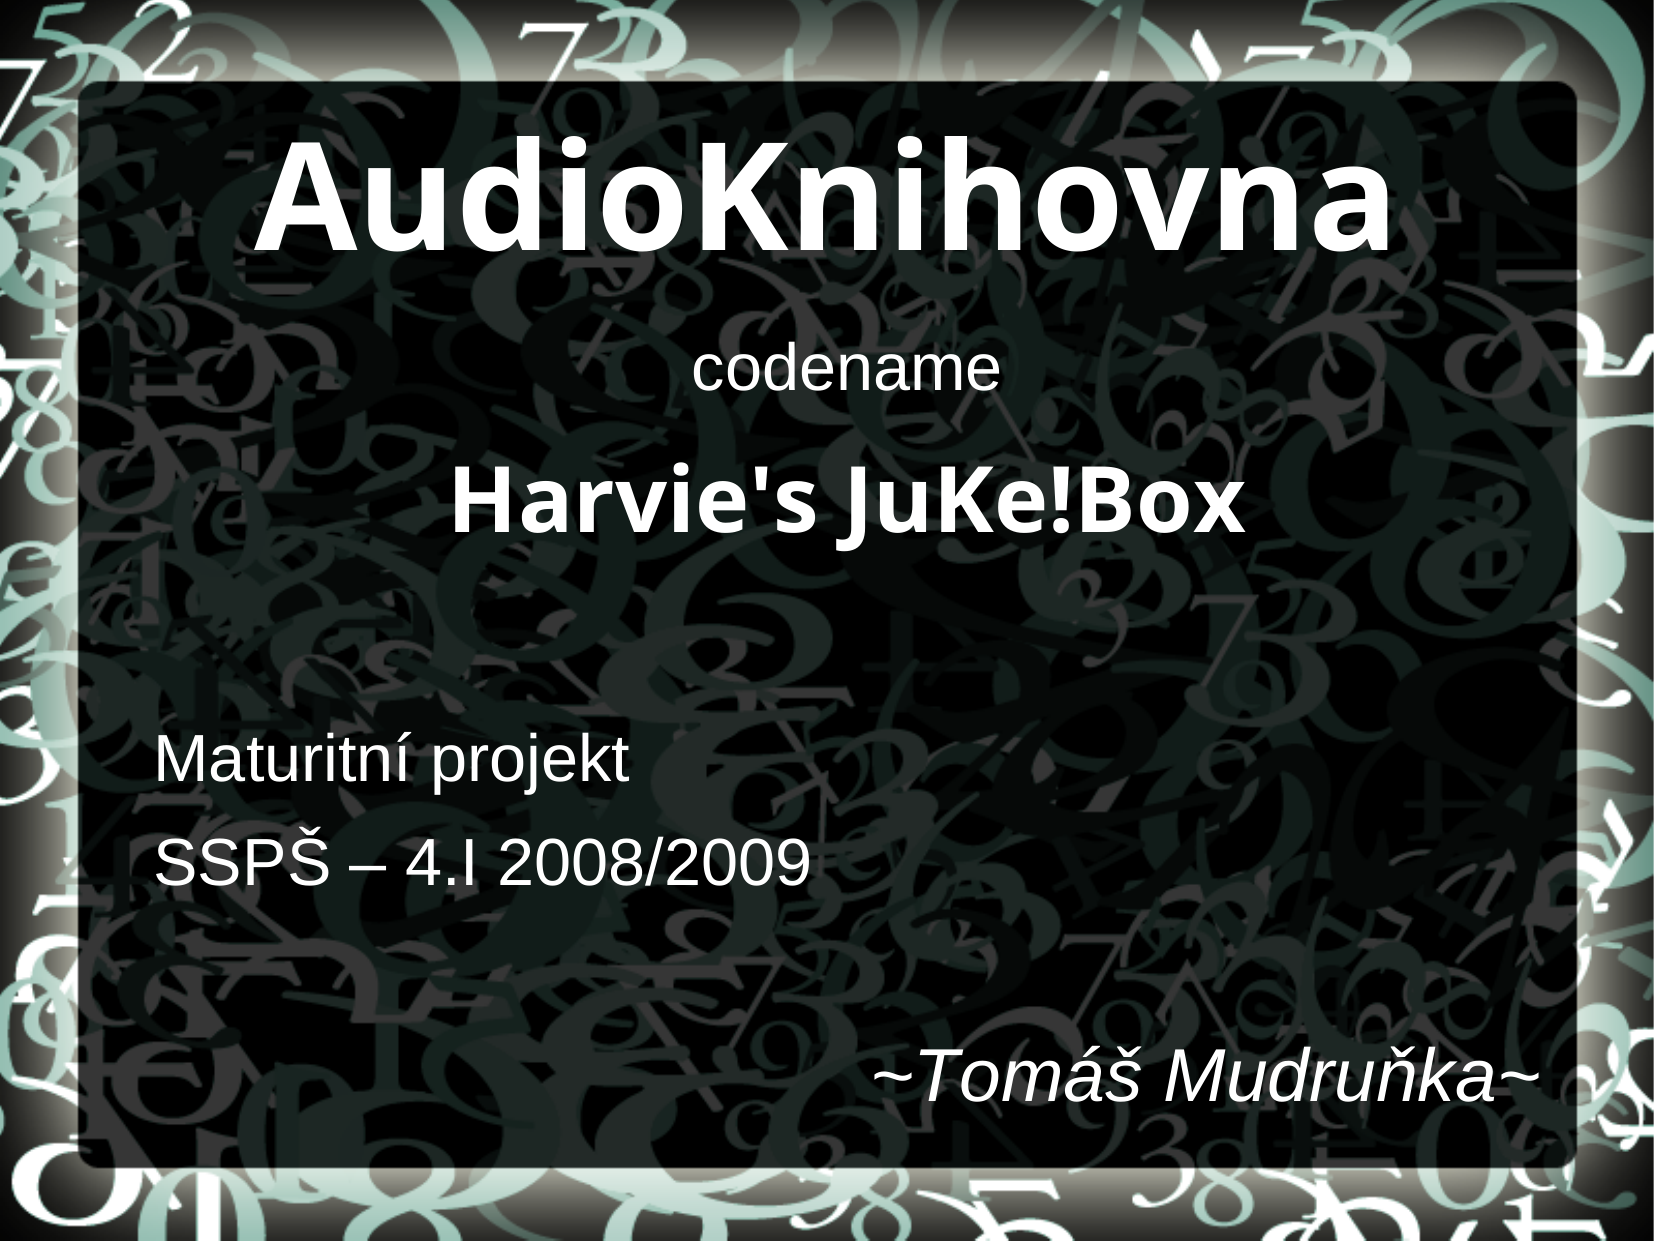

# AudioKnihovna
codename
Harvie's JuKe!Box
Maturitní projekt
SSPŠ – 4.I 2008/2009
~Tomáš Mudruňka~